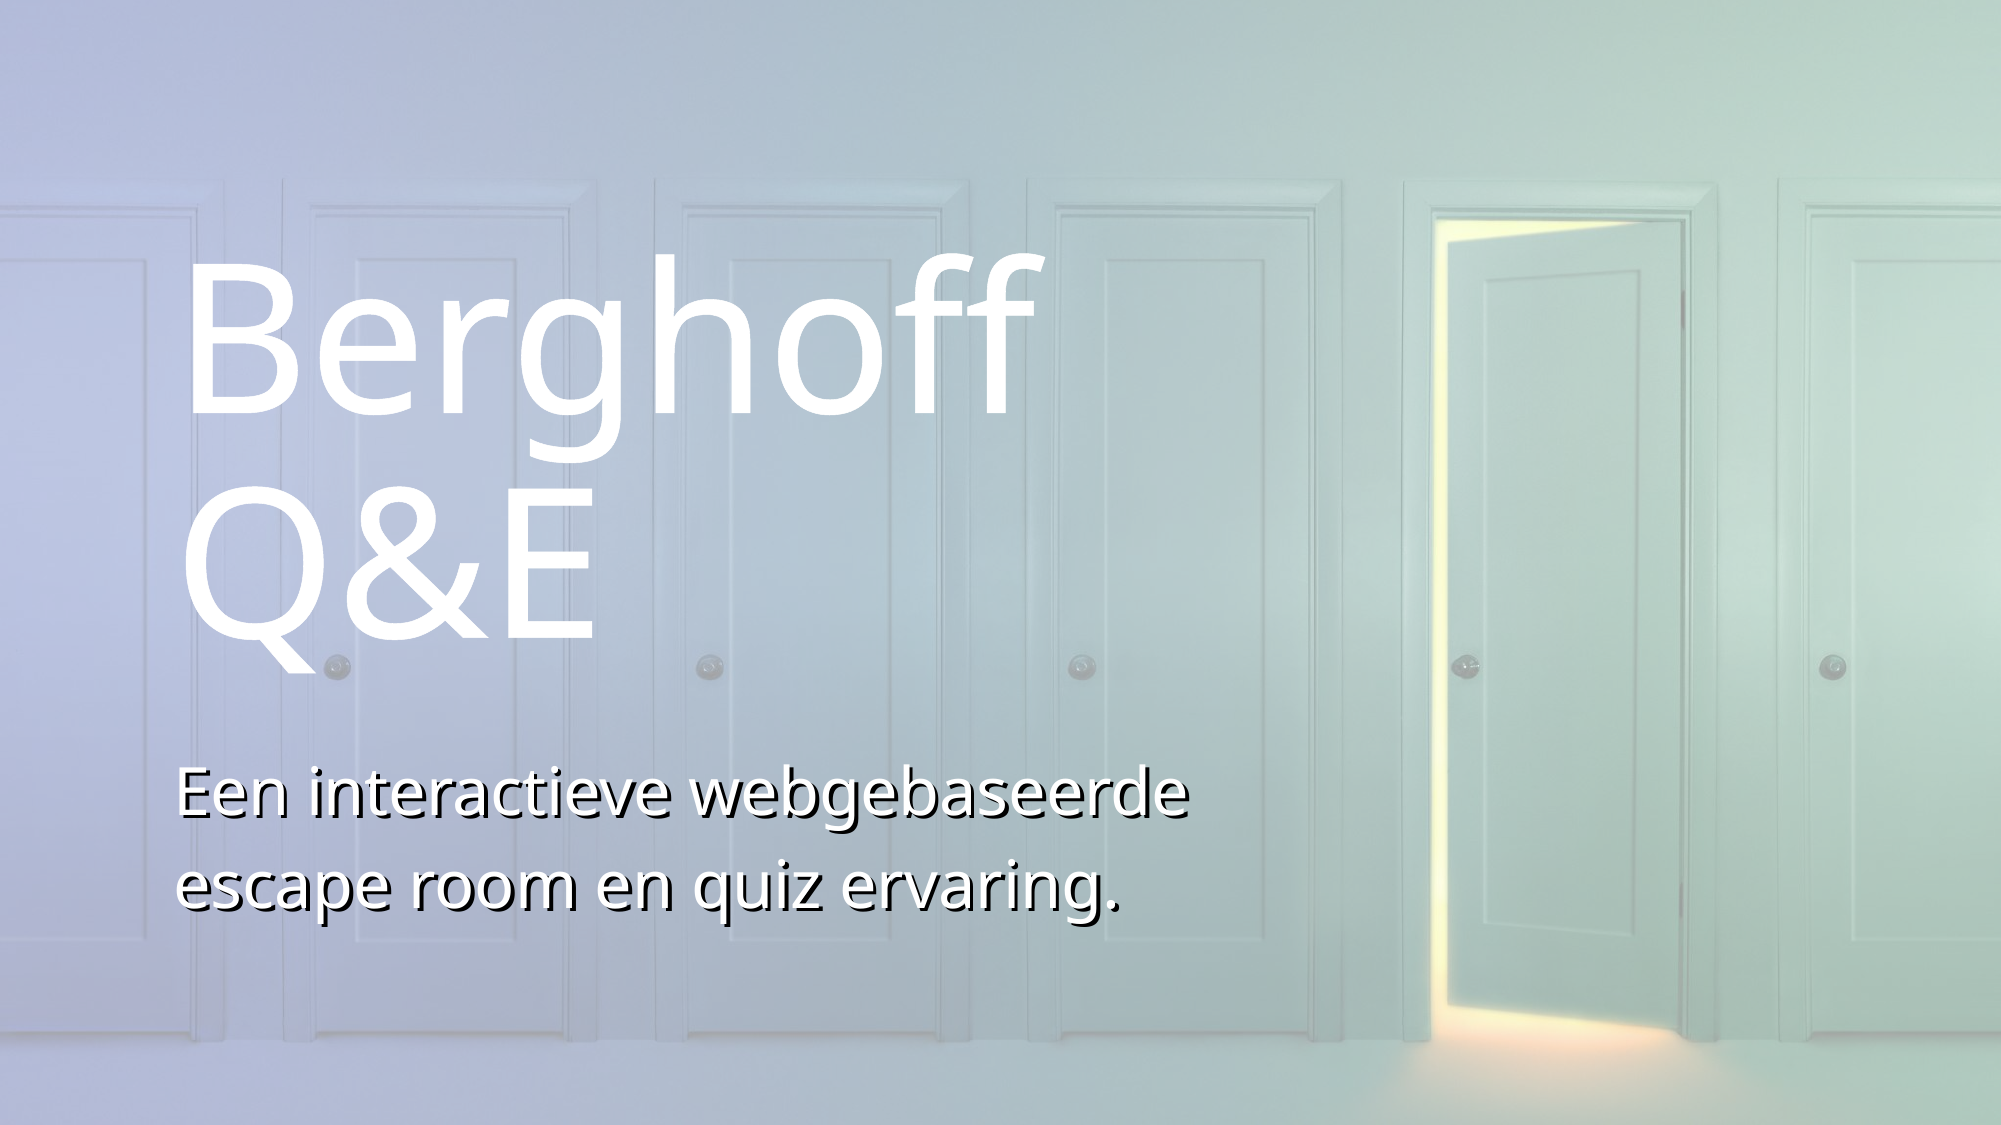

# Berghoff Q&E
Een interactieve webgebaseerde
escape room en quiz ervaring.